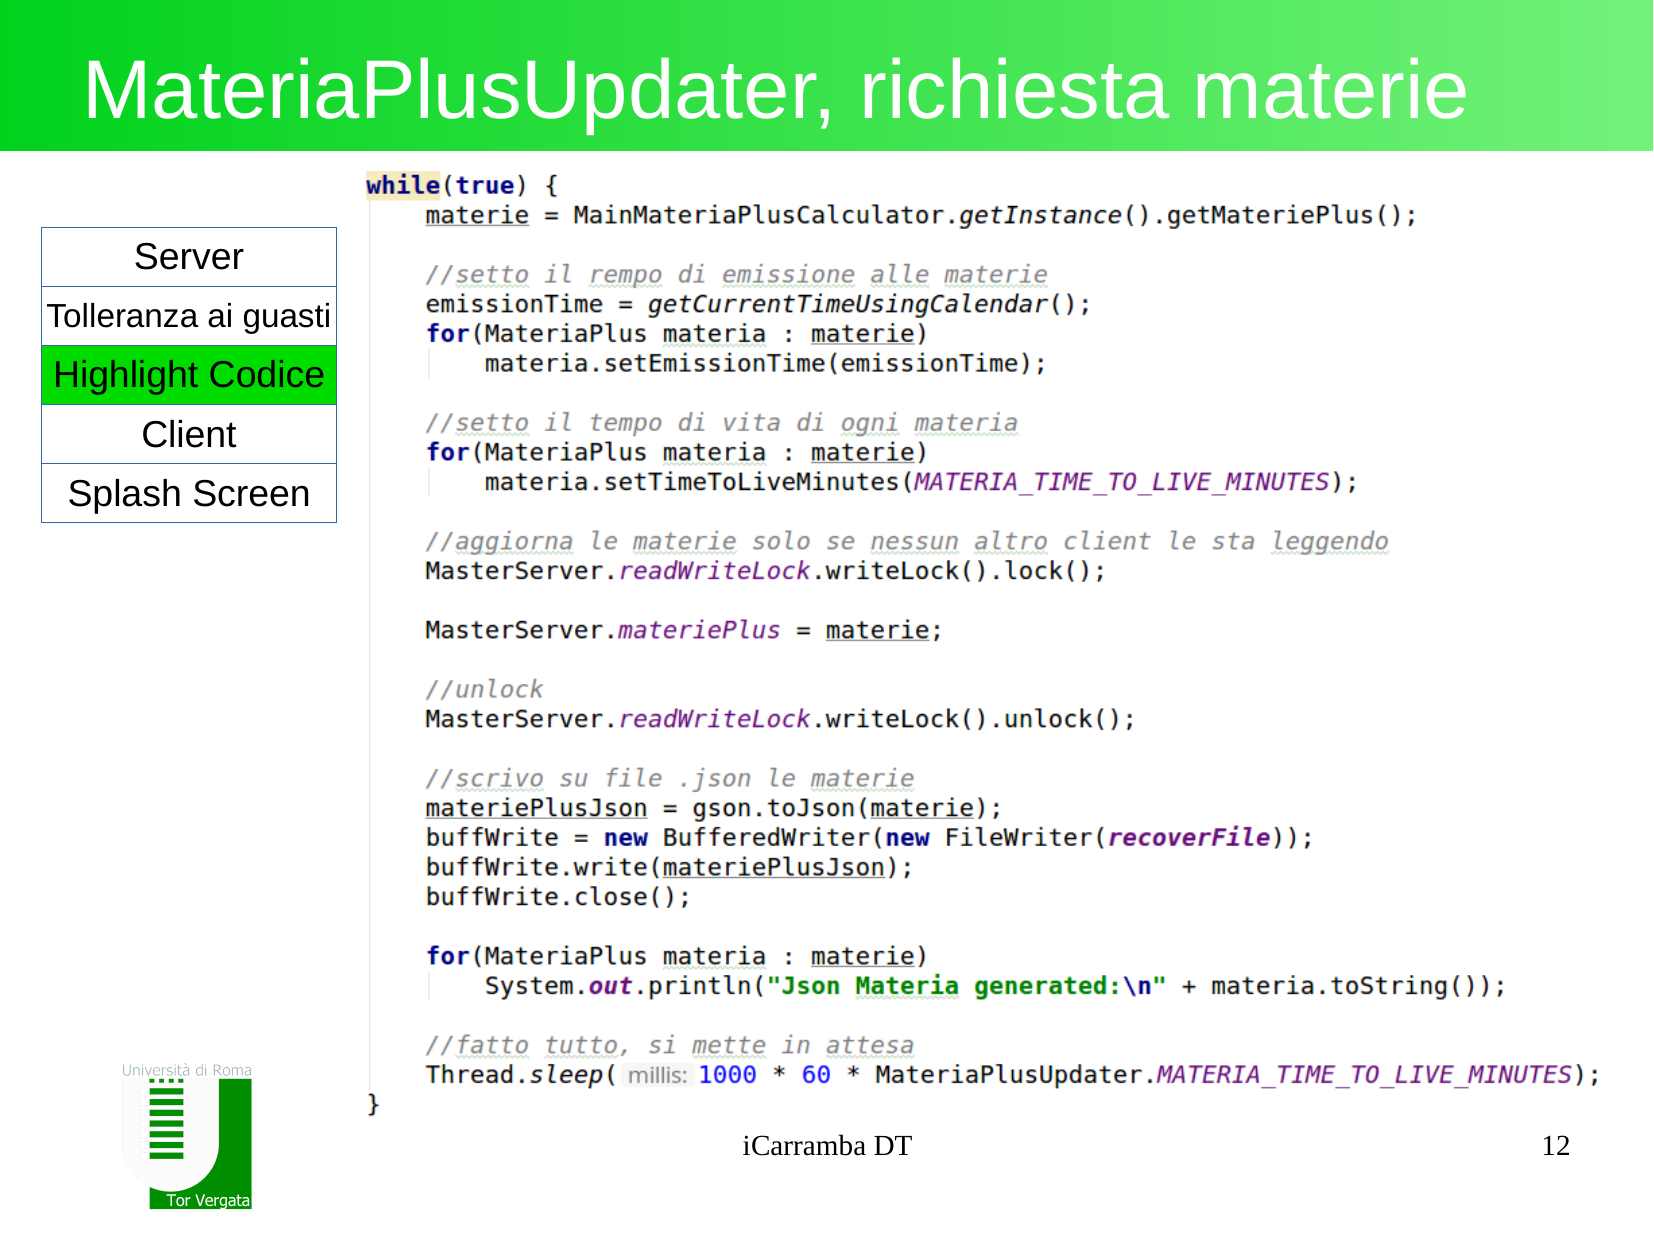

# MateriaPlusUpdater, richiesta materie
Server
Tolleranza ai guasti
Highlight Codice
Client
Splash Screen
12